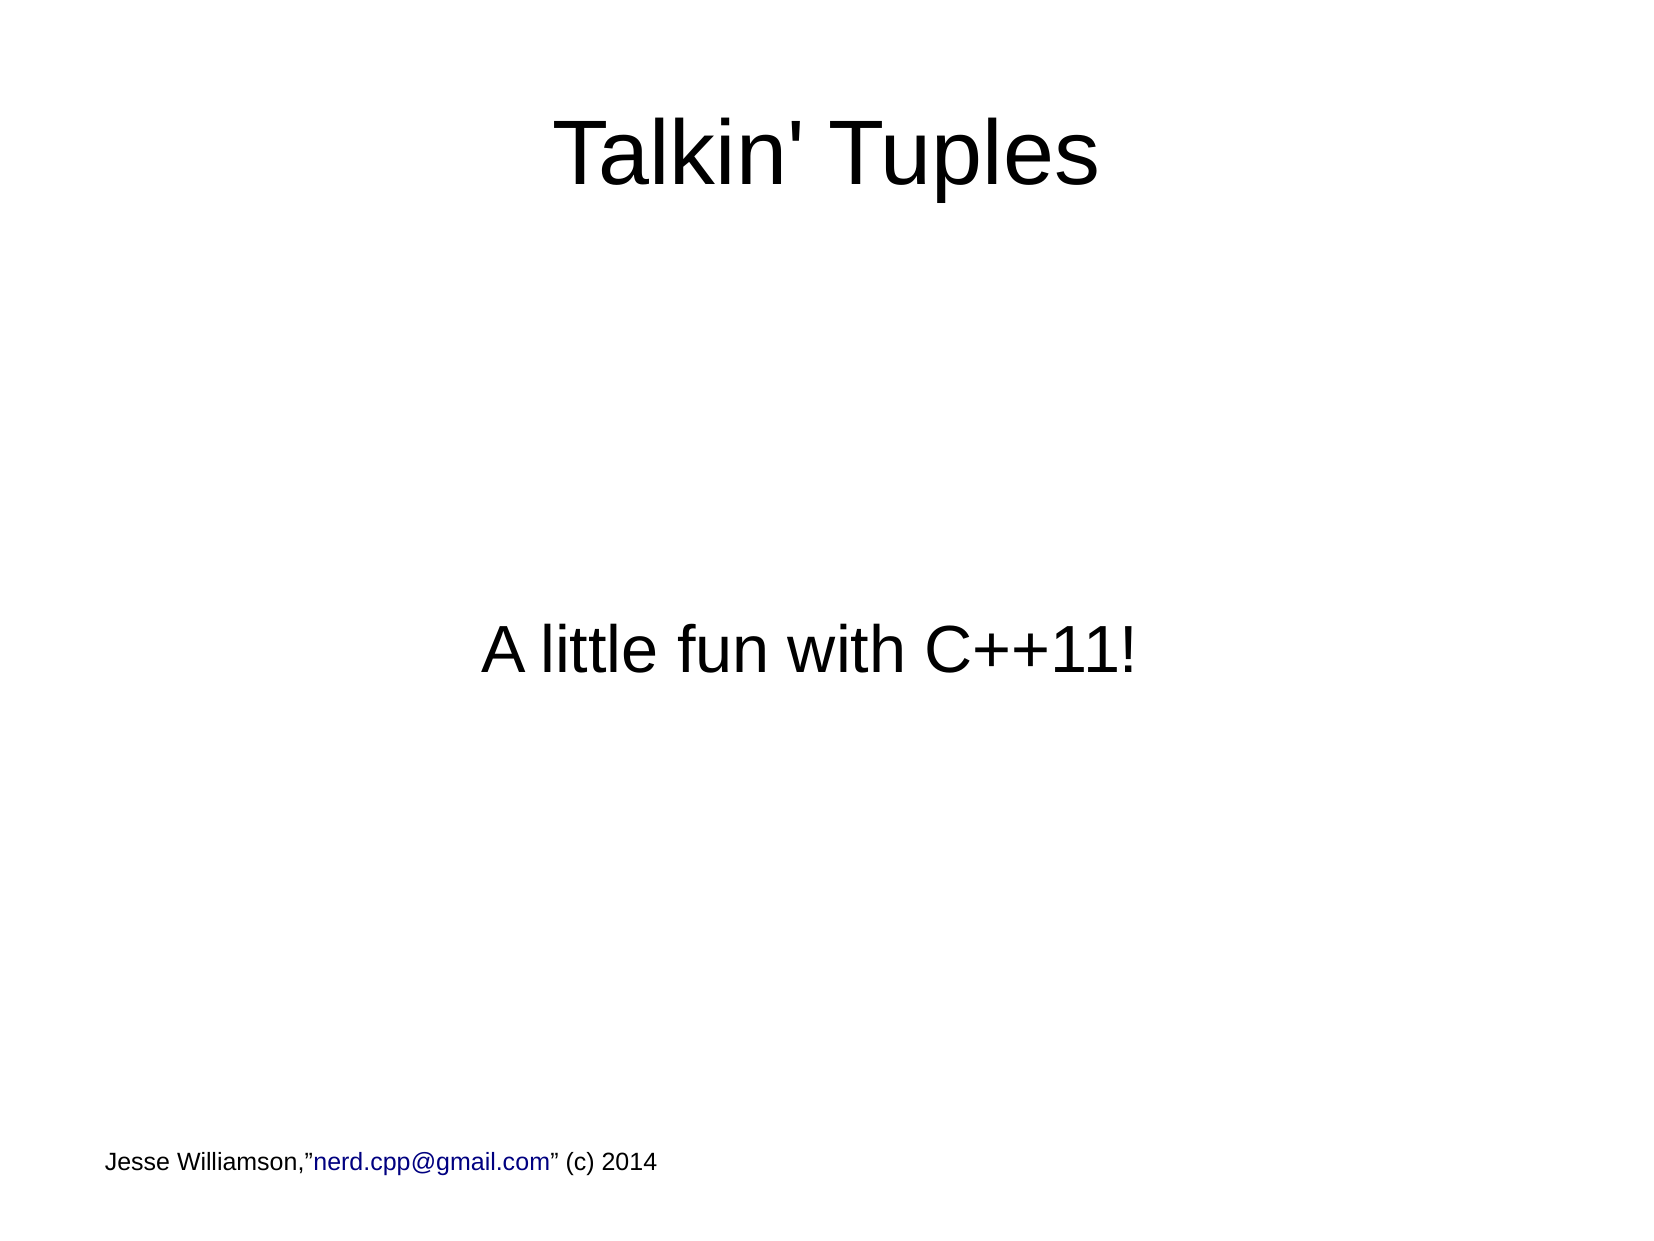

# Talkin' Tuples
A little fun with C++11!
Jesse Williamson,”nerd.cpp@gmail.com” (c) 2014